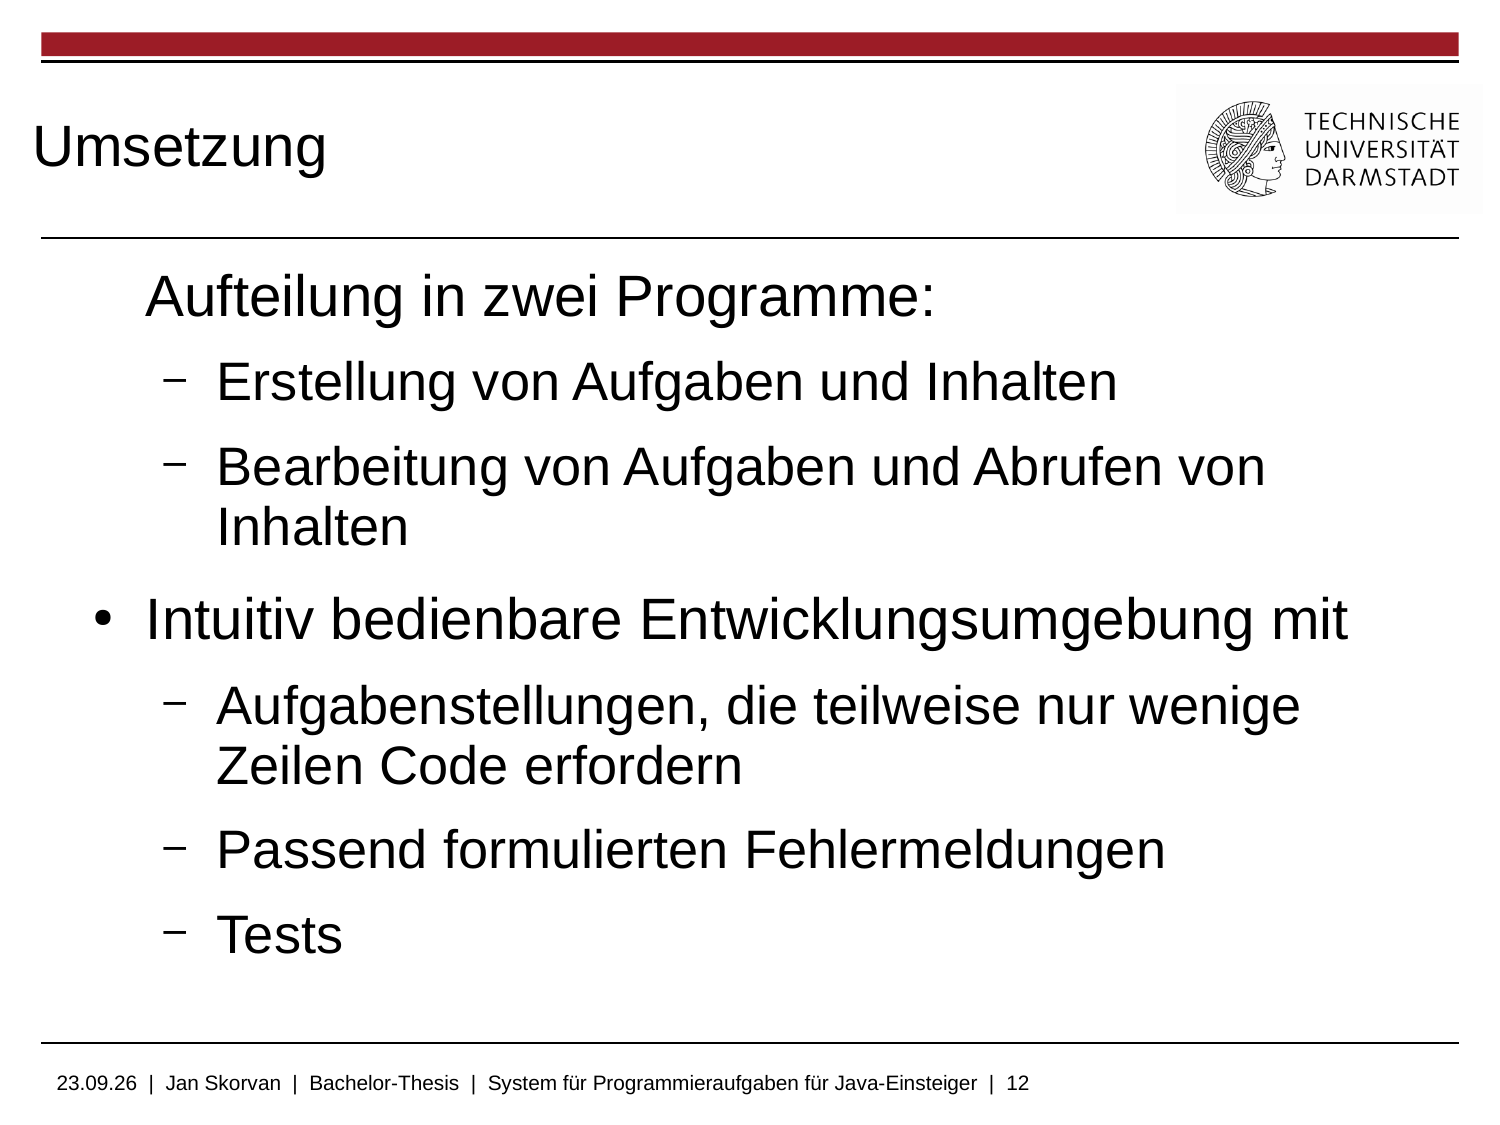

# Umsetzung
Aufteilung in zwei Programme:
Erstellung von Aufgaben und Inhalten
Bearbeitung von Aufgaben und Abrufen von Inhalten
Intuitiv bedienbare Entwicklungsumgebung mit
Aufgabenstellungen, die teilweise nur wenige Zeilen Code erfordern
Passend formulierten Fehlermeldungen
Tests